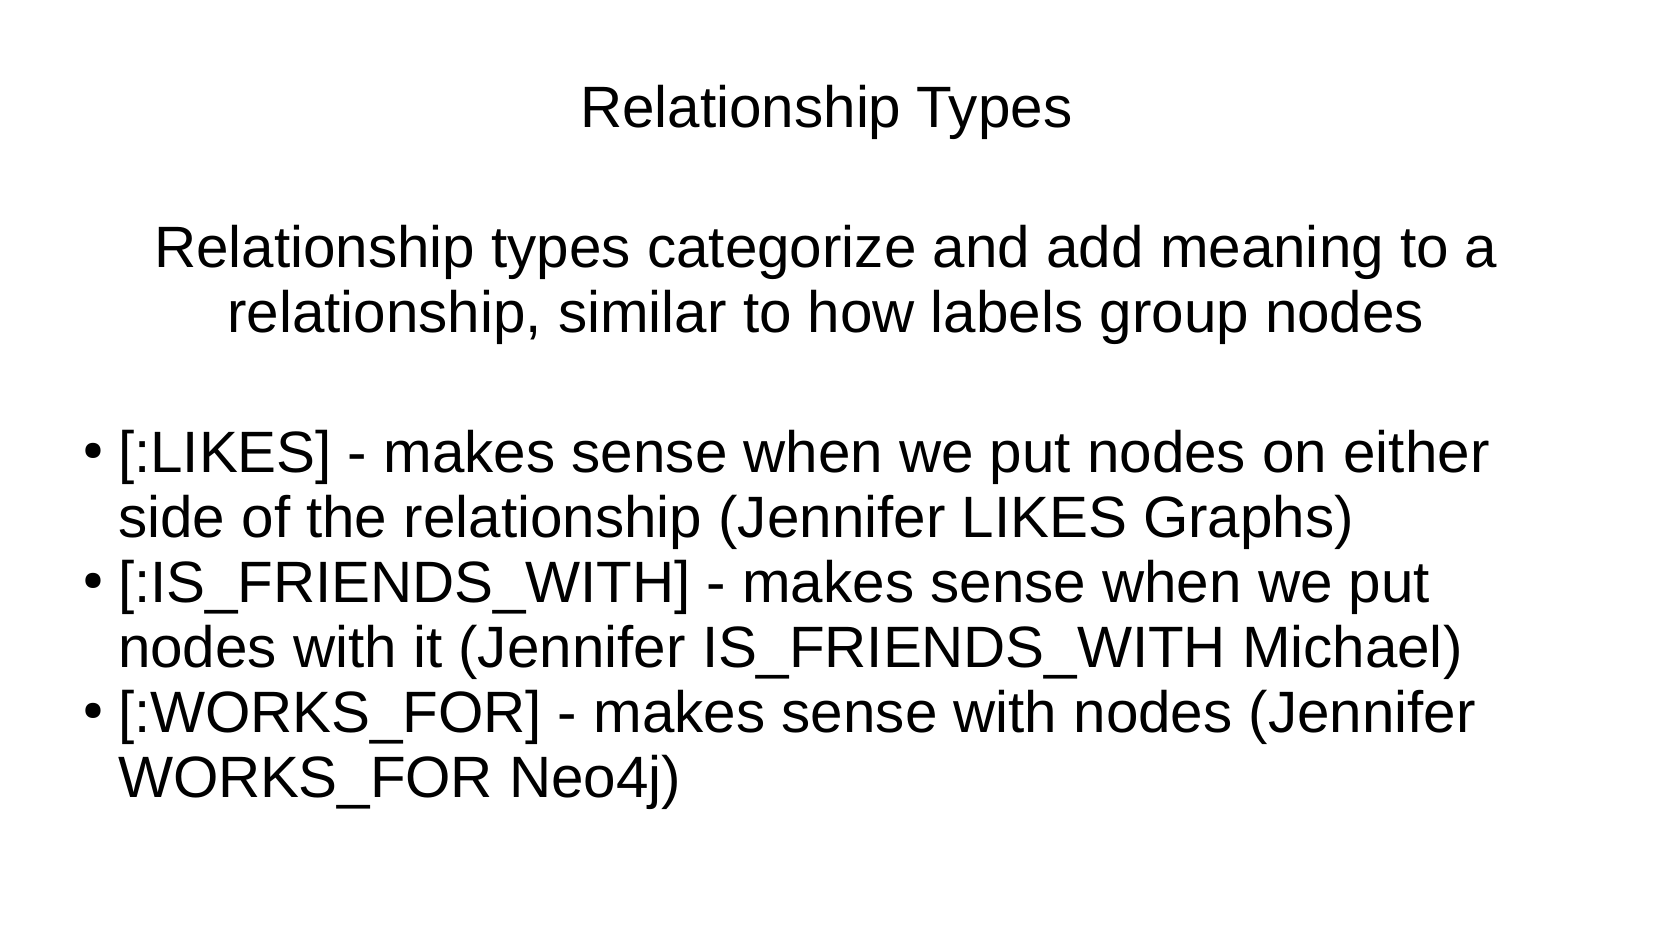

# Relationship Types
Relationship types categorize and add meaning to a relationship, similar to how labels group nodes
[:LIKES] - makes sense when we put nodes on either side of the relationship (Jennifer LIKES Graphs)
[:IS_FRIENDS_WITH] - makes sense when we put nodes with it (Jennifer IS_FRIENDS_WITH Michael)
[:WORKS_FOR] - makes sense with nodes (Jennifer WORKS_FOR Neo4j)